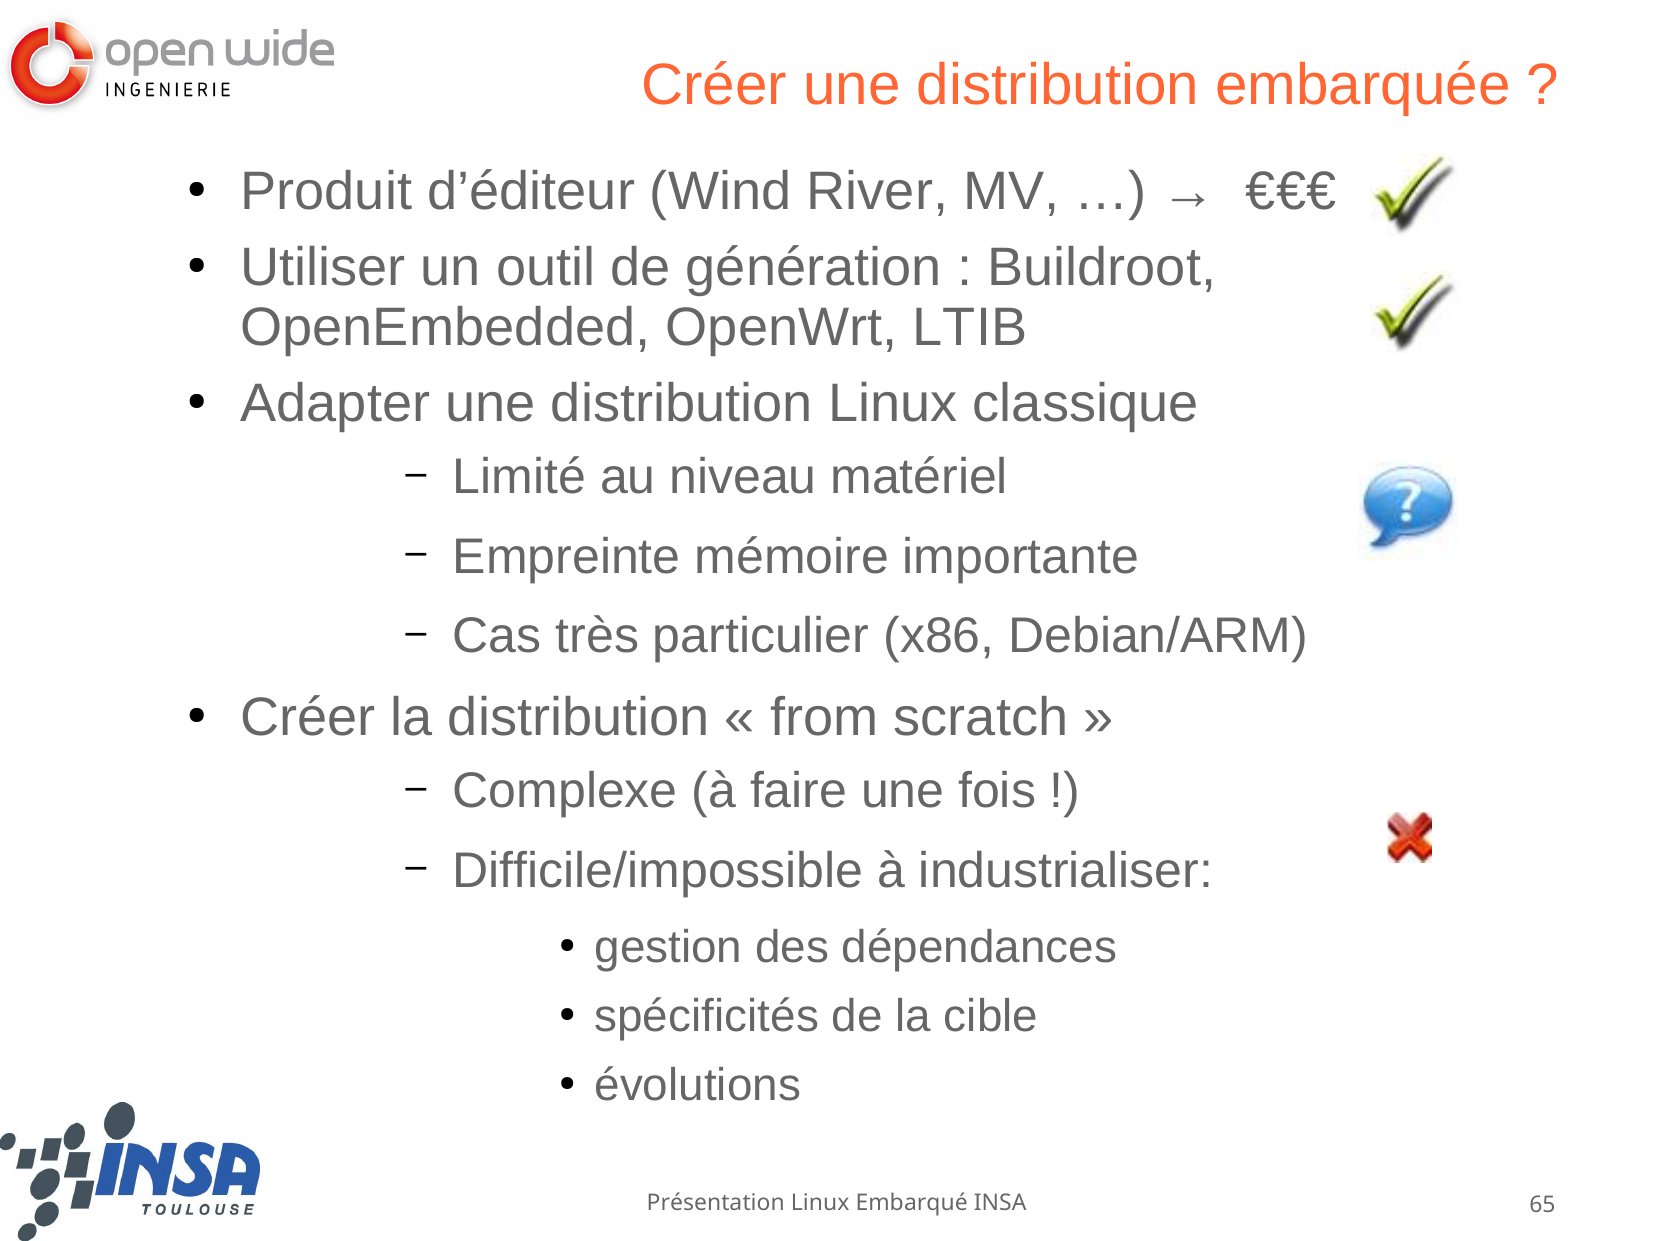

# Créer une distribution embarquée ?
Produit d’éditeur (Wind River, MV, …) → €€€
Utiliser un outil de génération : Buildroot, OpenEmbedded, OpenWrt, LTIB
Adapter une distribution Linux classique
Limité au niveau matériel
Empreinte mémoire importante
Cas très particulier (x86, Debian/ARM)
Créer la distribution « from scratch »
Complexe (à faire une fois !)
Difficile/impossible à industrialiser:
gestion des dépendances
spécificités de la cible
évolutions